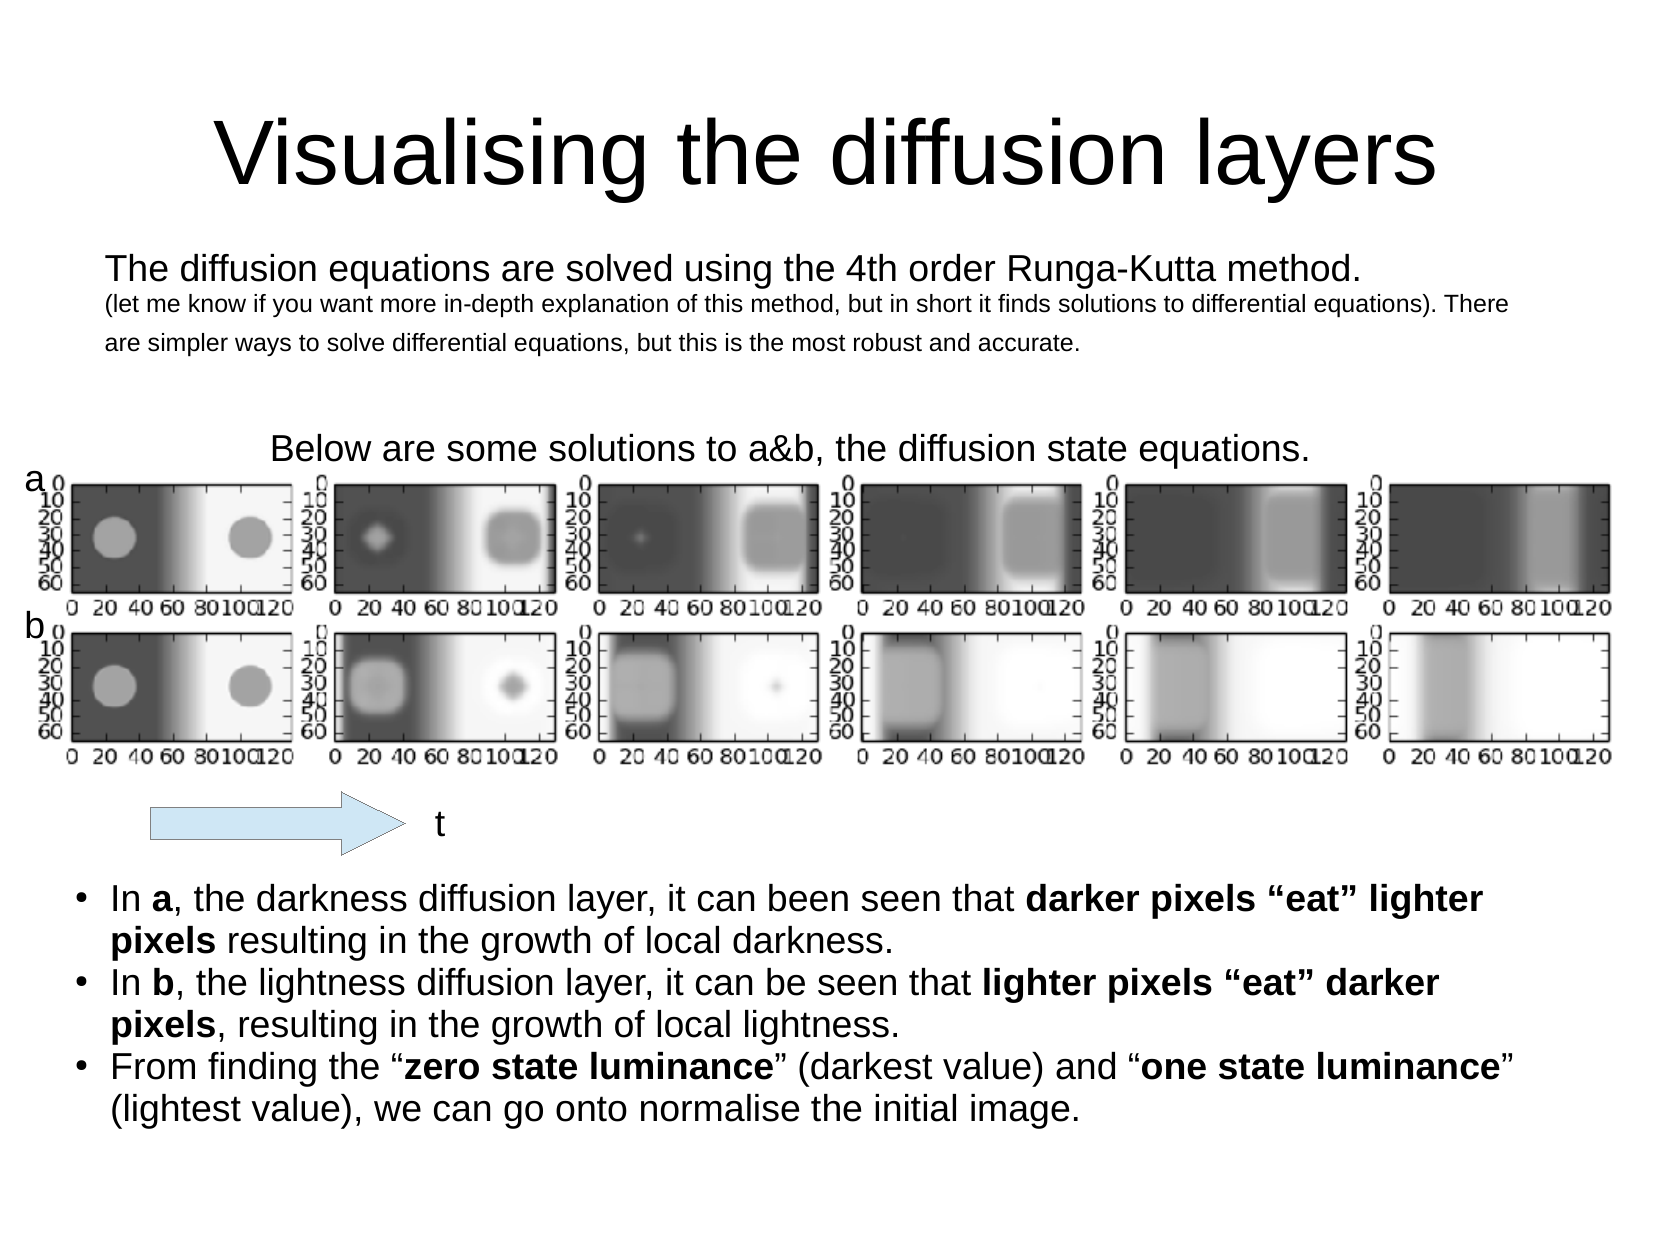

# Visualising the diffusion layers
The diffusion equations are solved using the 4th order Runga-Kutta method.
(let me know if you want more in-depth explanation of this method, but in short it finds solutions to differential equations). There are simpler ways to solve differential equations, but this is the most robust and accurate.
Below are some solutions to a&b, the diffusion state equations.
a
b
t
In a, the darkness diffusion layer, it can been seen that darker pixels “eat” lighter pixels resulting in the growth of local darkness.
In b, the lightness diffusion layer, it can be seen that lighter pixels “eat” darker pixels, resulting in the growth of local lightness.
From finding the “zero state luminance” (darkest value) and “one state luminance” (lightest value), we can go onto normalise the initial image.